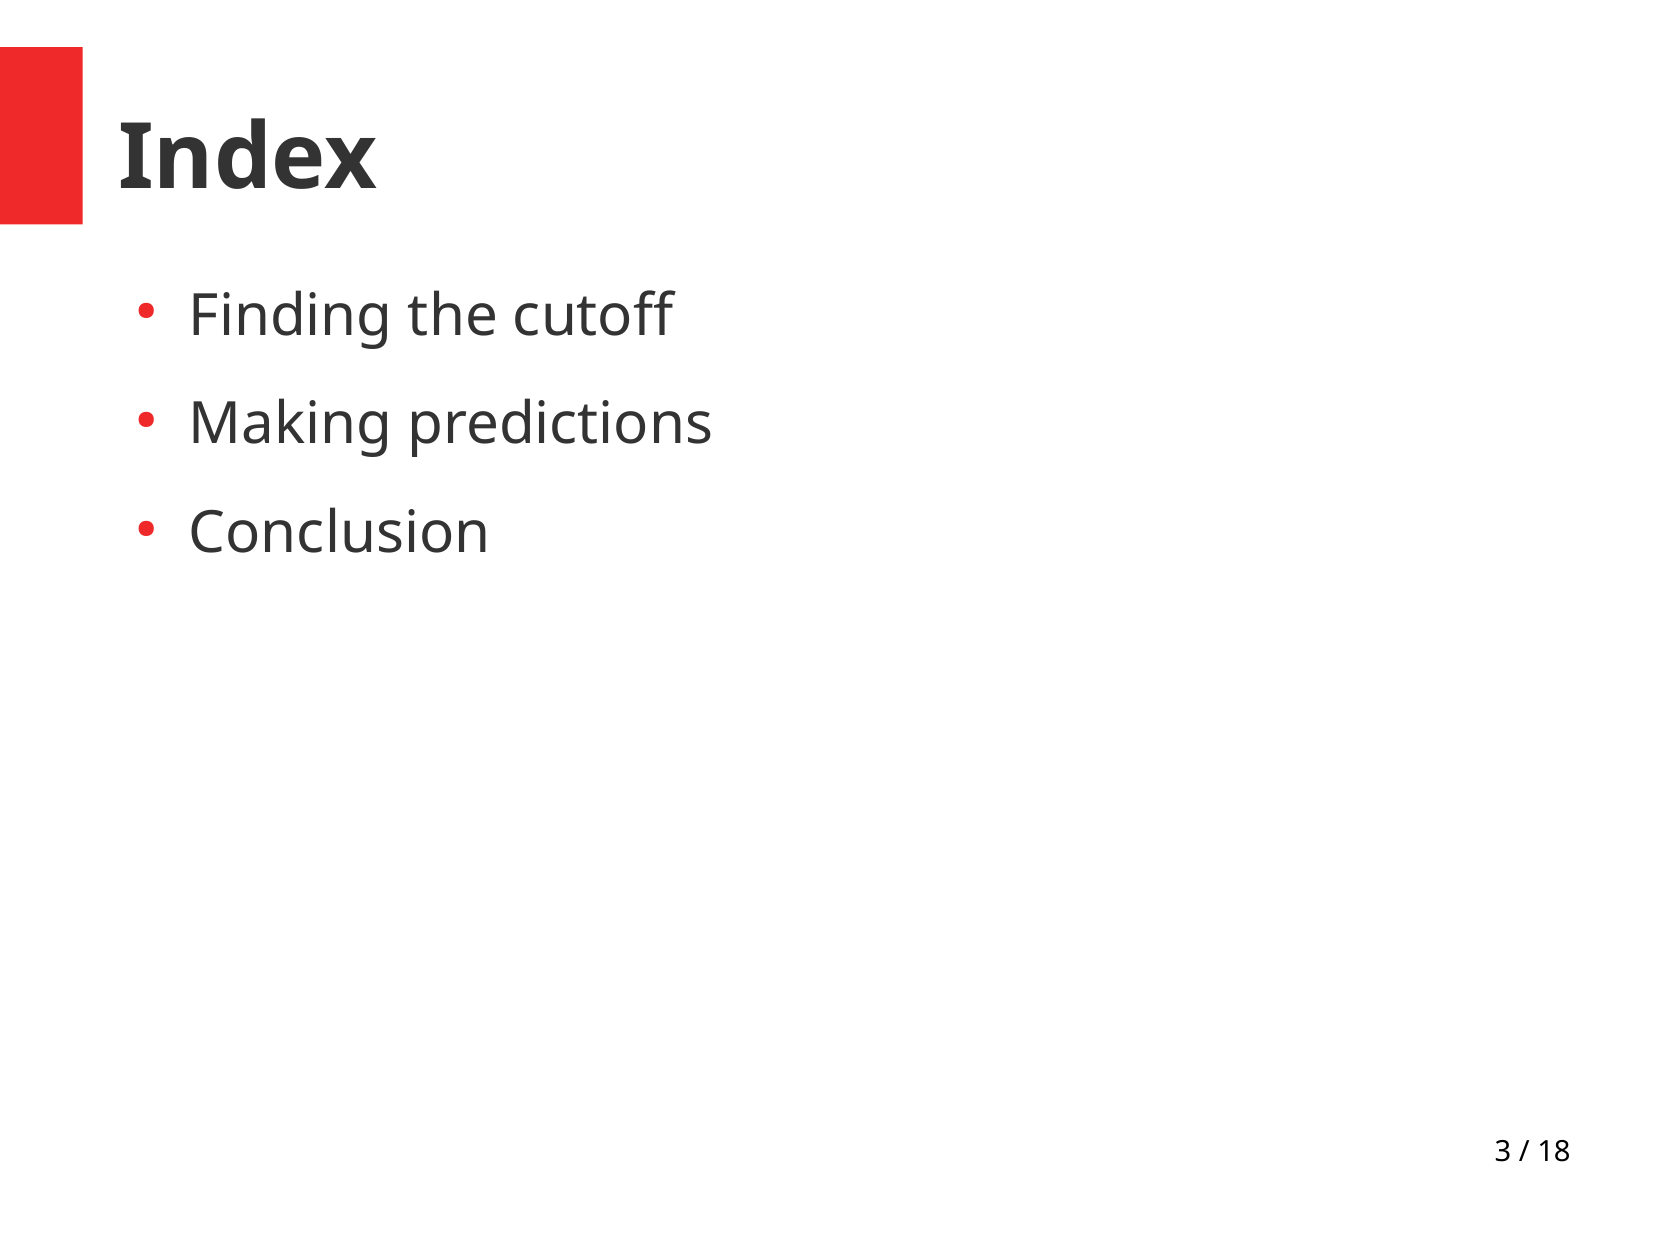

# Index
Finding the cutoff
Making predictions
Conclusion
3